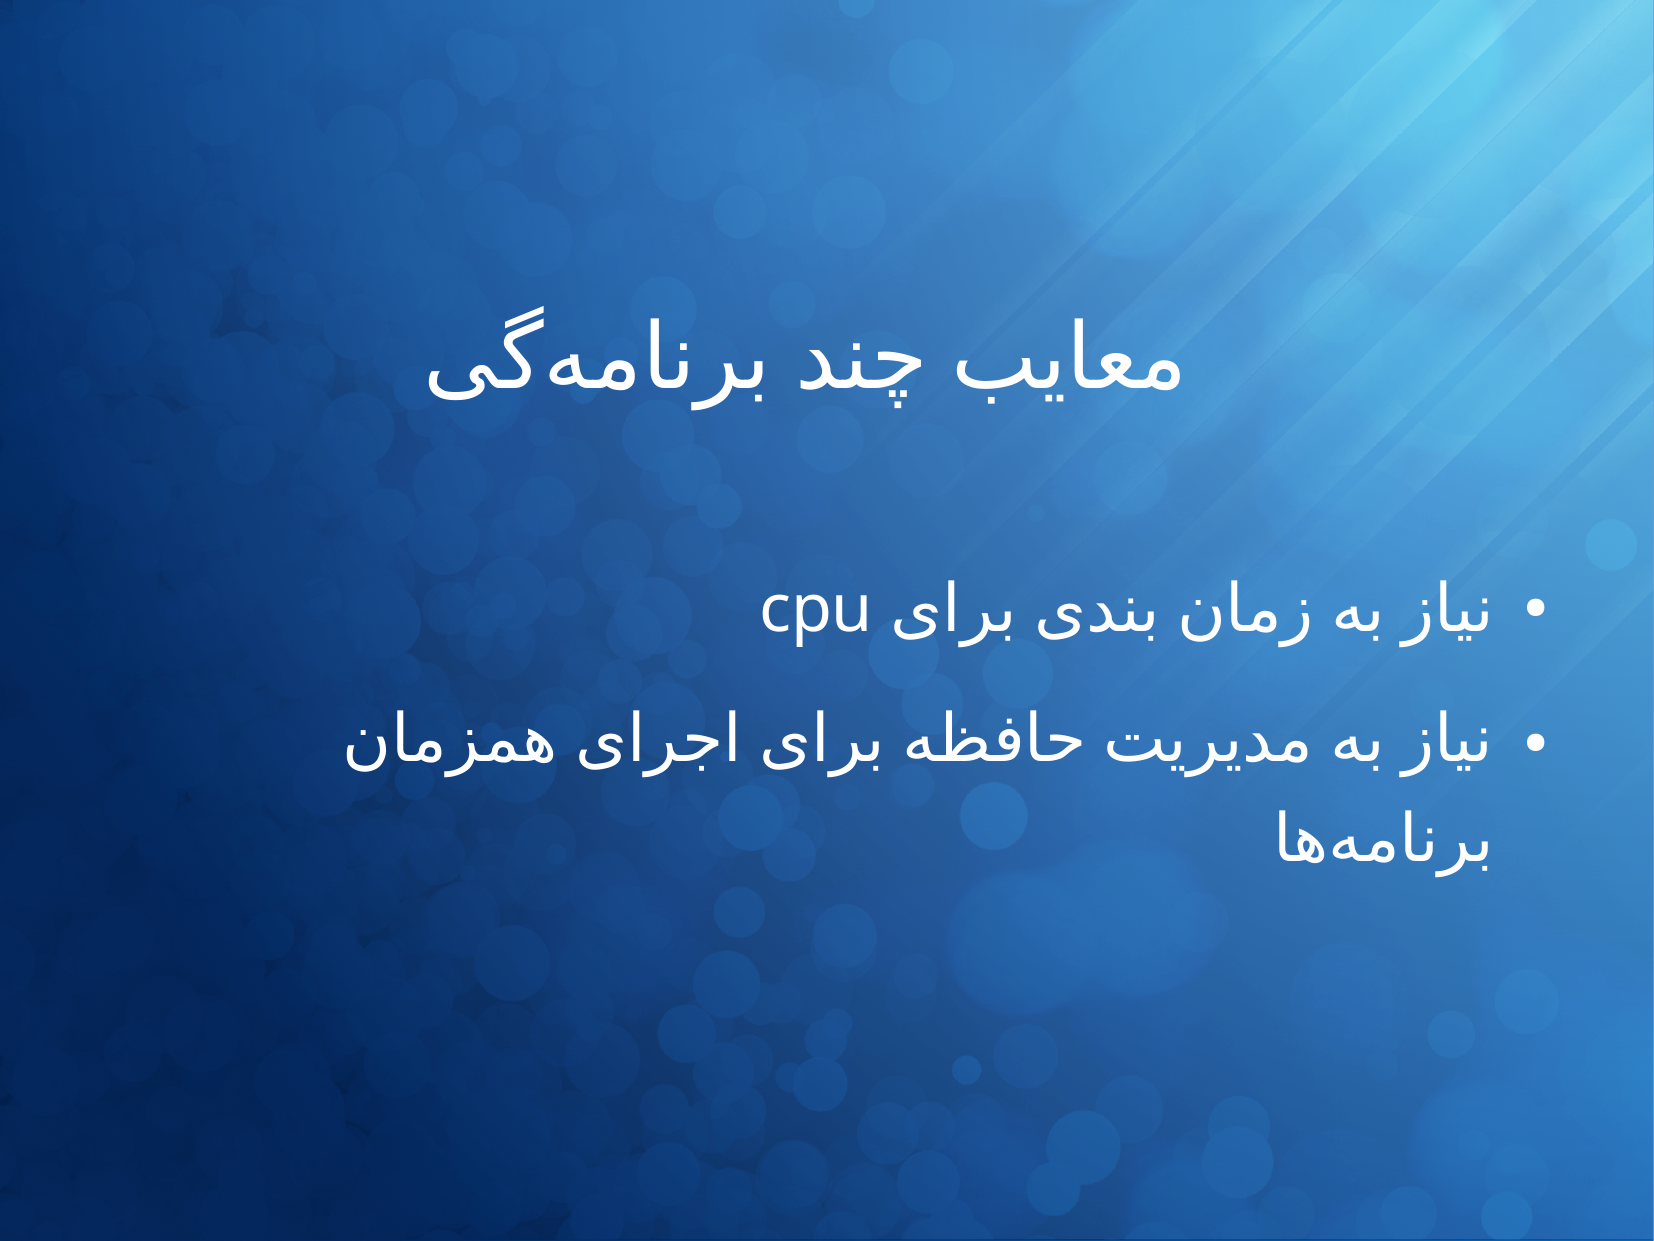

# معایب چند برنامه‌گی
نیاز به زمان بندی برای cpu
نیاز به مدیریت حافظه برای اجرای همزمان برنامه‌ها